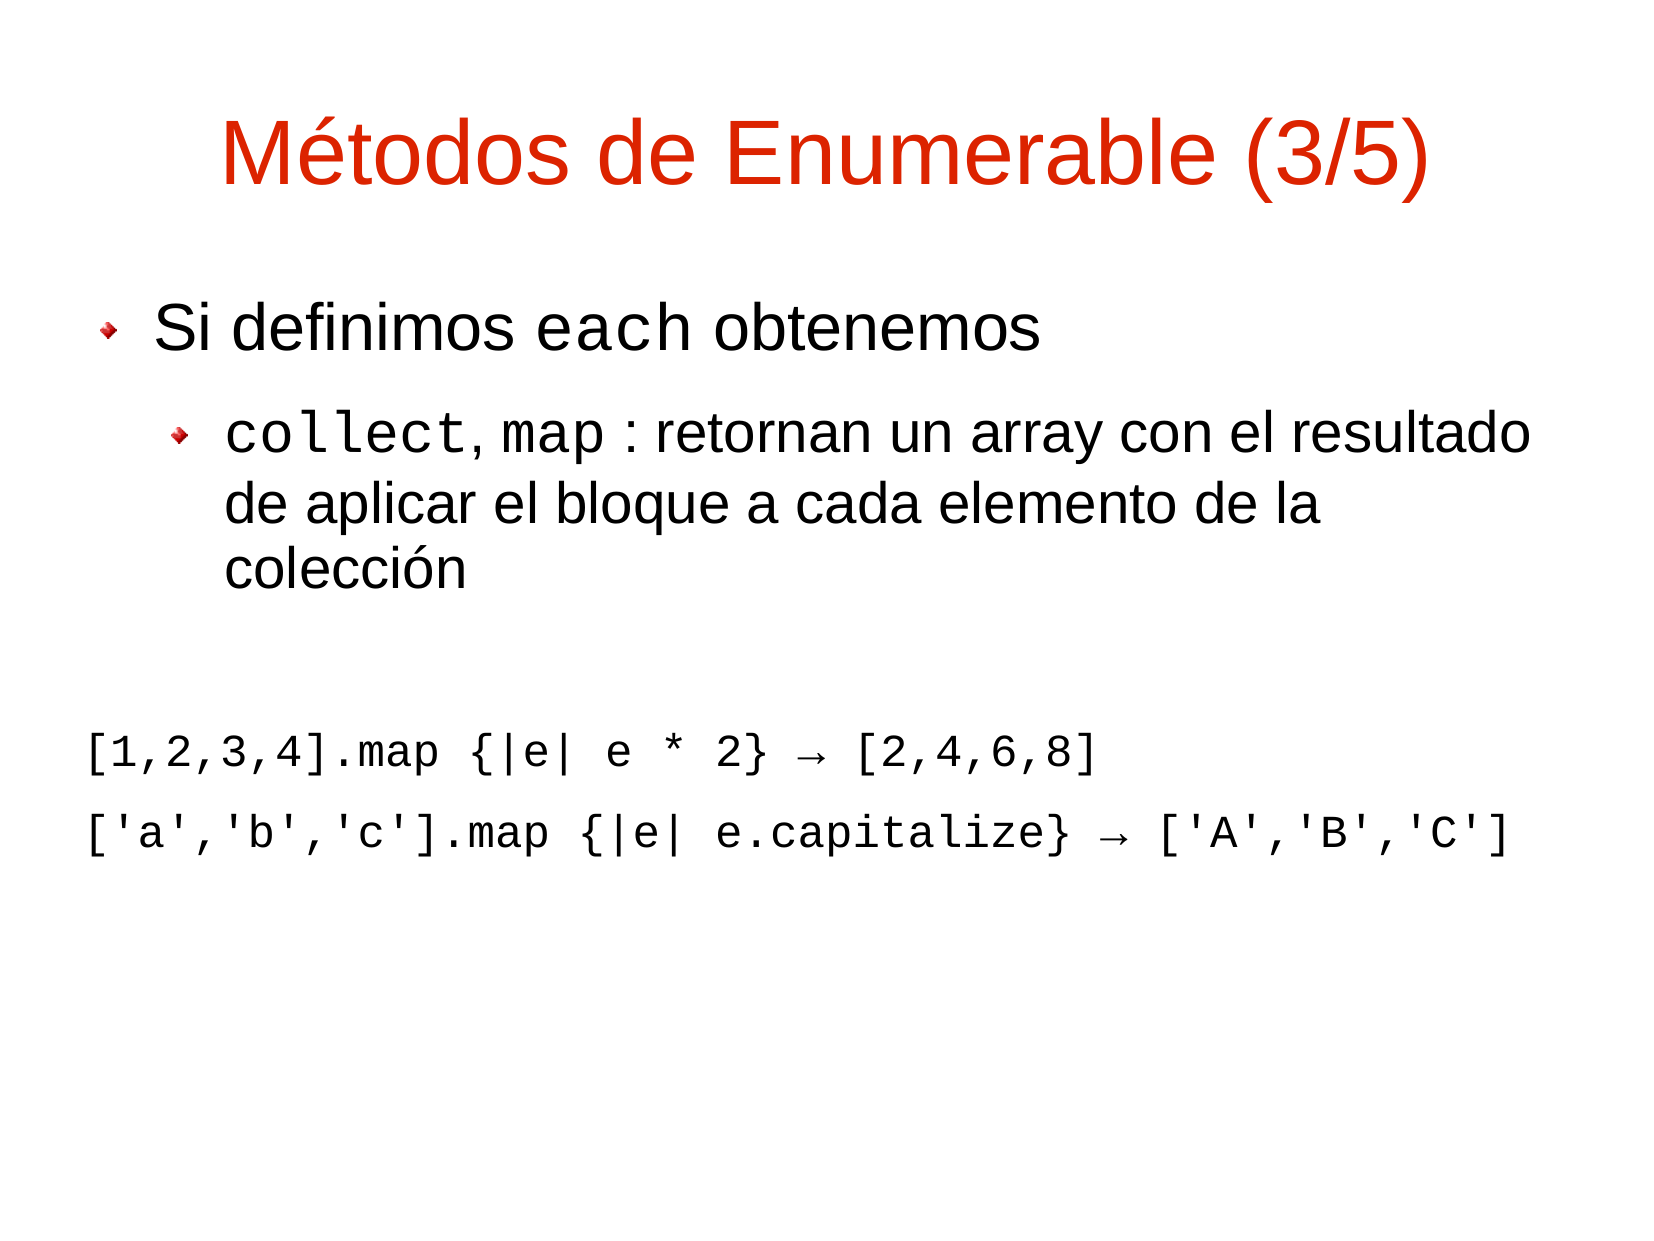

# Métodos de Enumerable (3/5)
Si definimos each obtenemos
collect, map : retornan un array con el resultado de aplicar el bloque a cada elemento de la colección
[1,2,3,4].map {|e| e * 2} → [2,4,6,8]
['a','b','c'].map {|e| e.capitalize} → ['A','B','C']